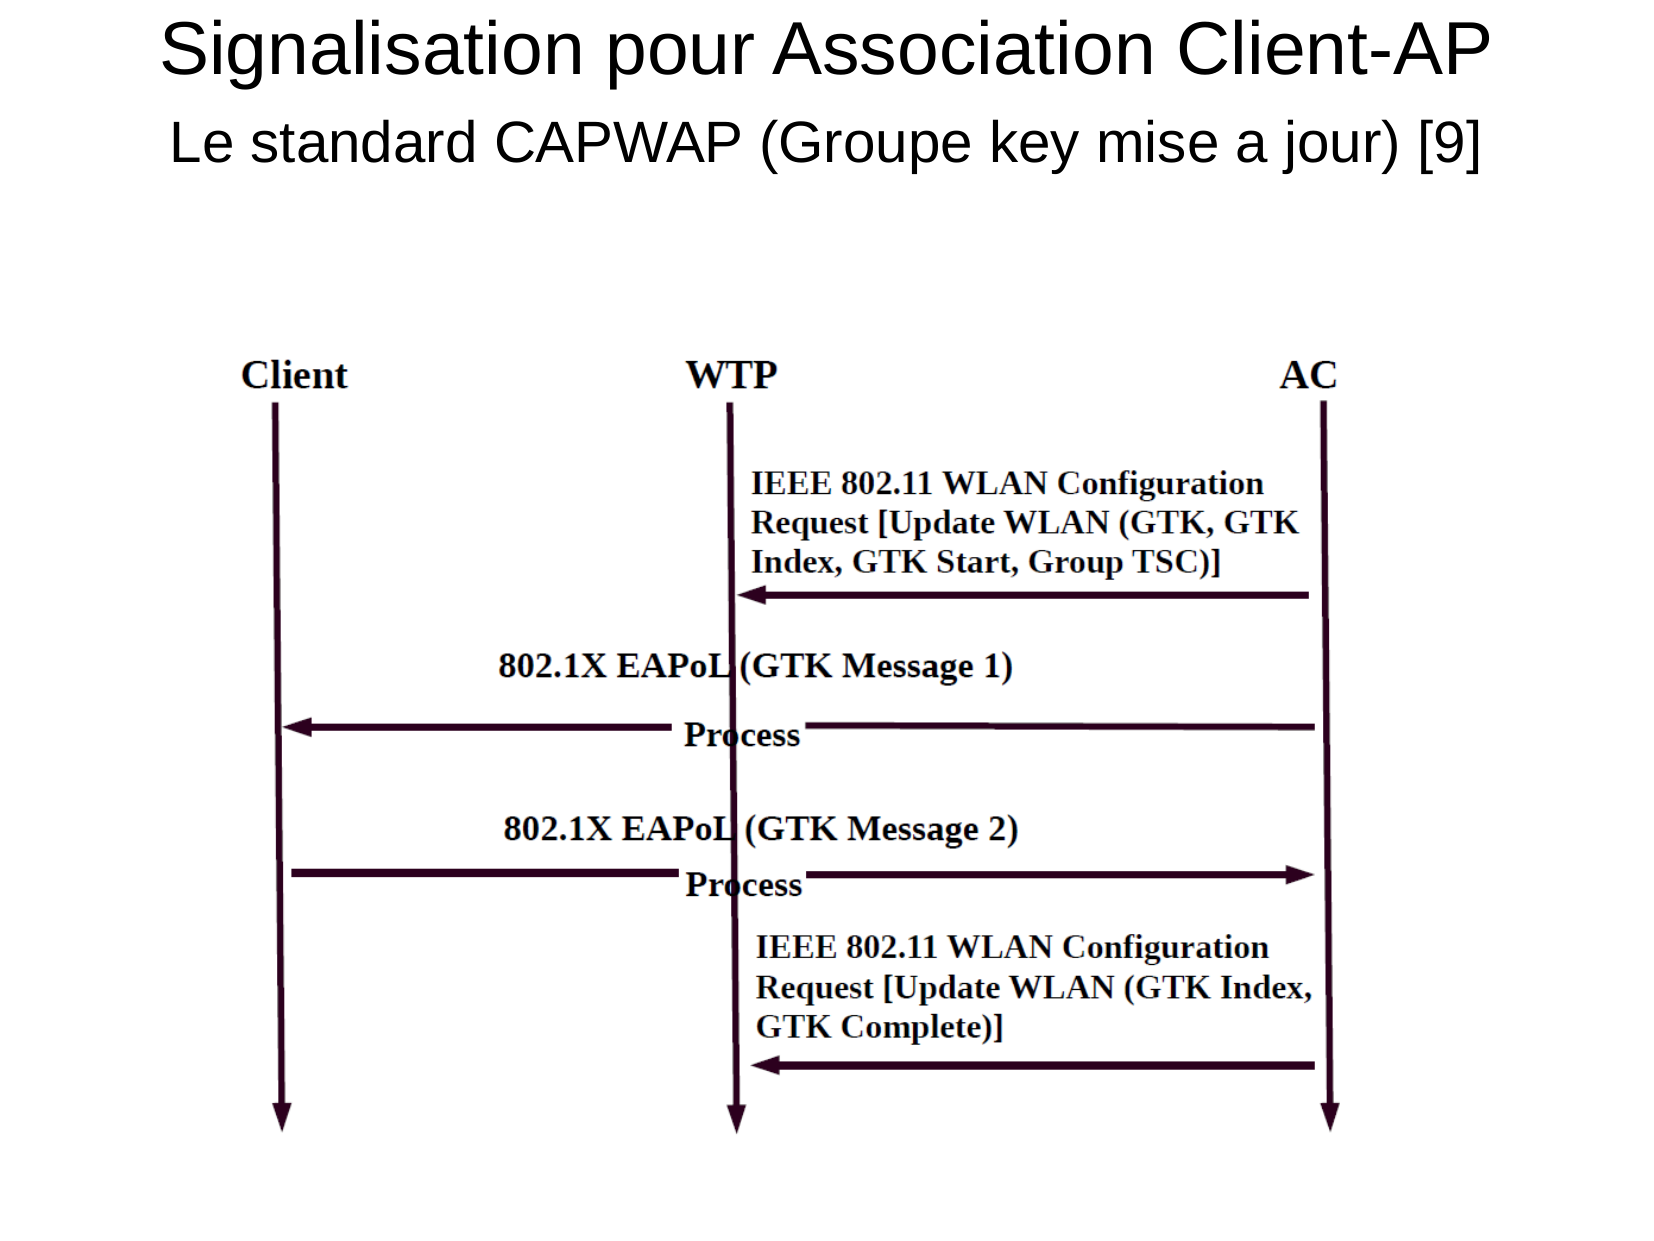

# Signalisation pour Association Client-AP
Le standard CAPWAP (Groupe key mise a jour) [9]